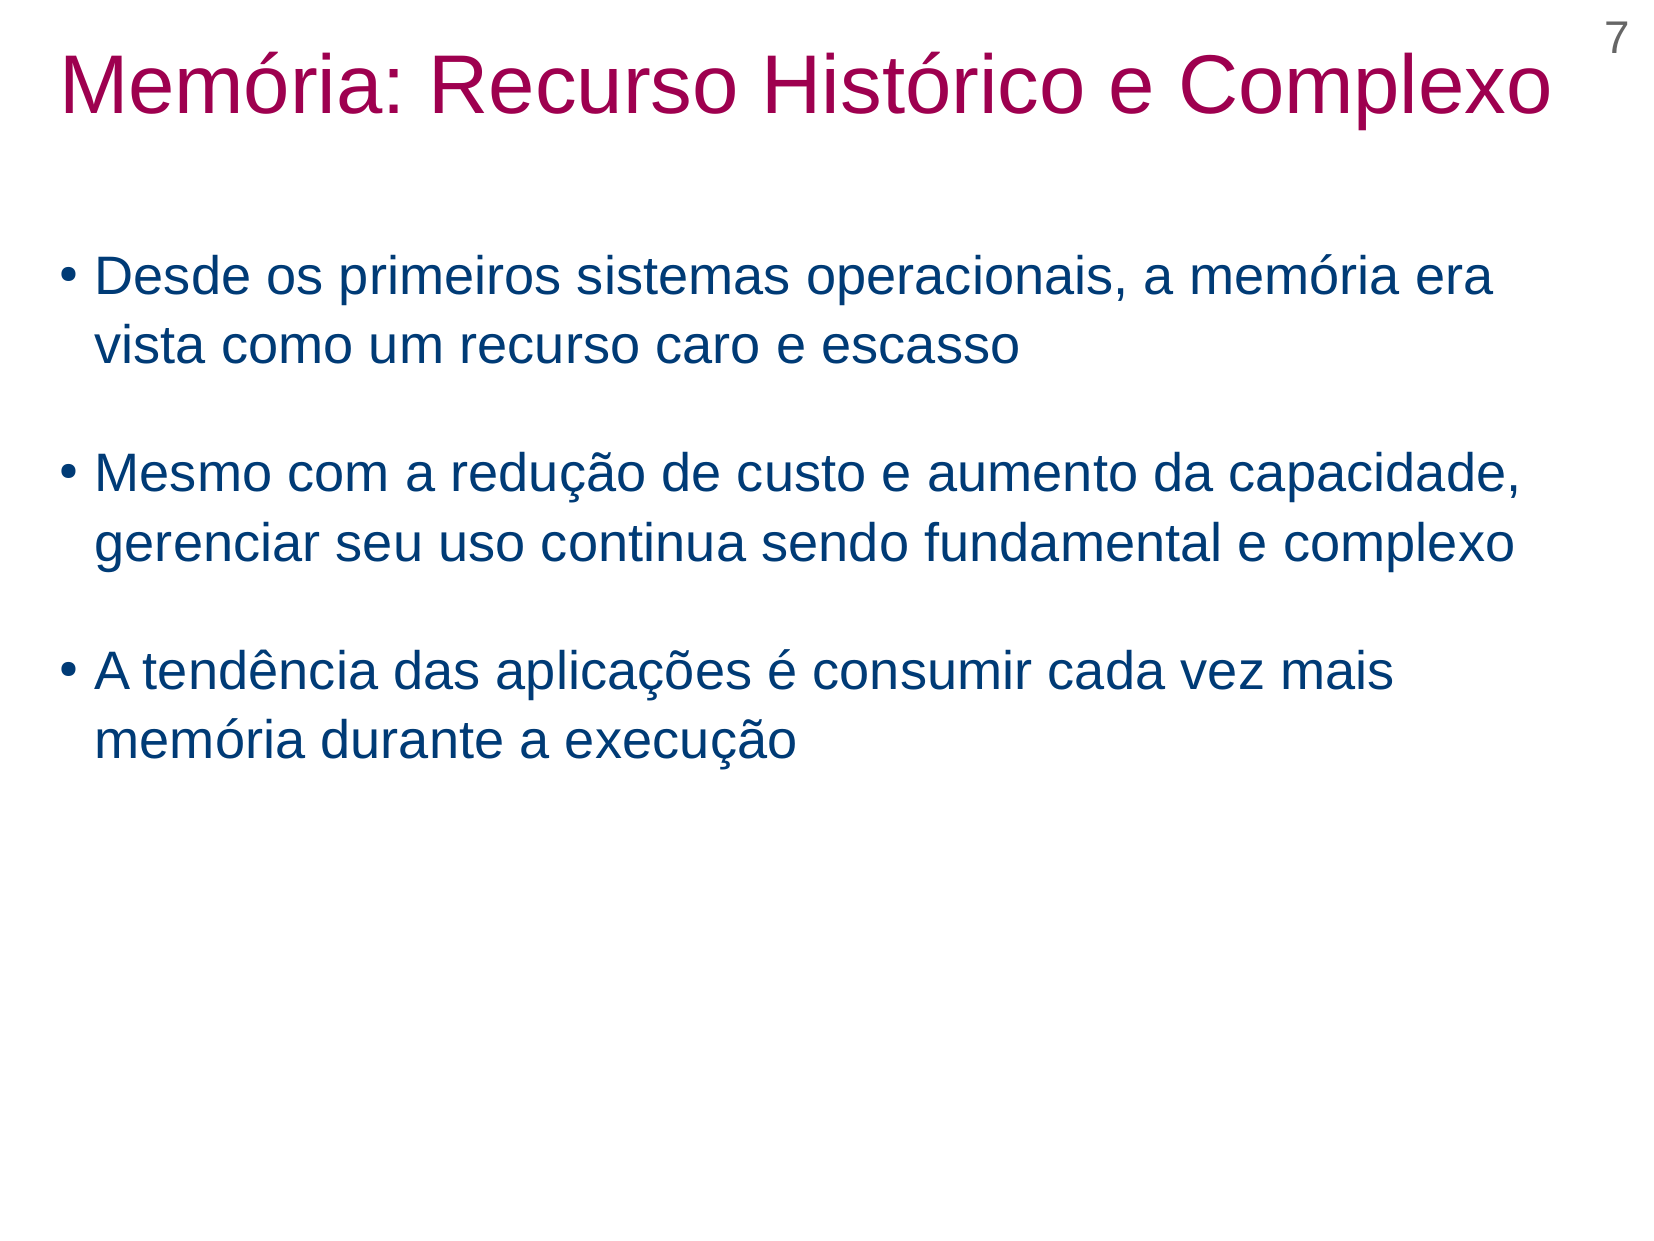

7
# Memória: Recurso Histórico e Complexo
Desde os primeiros sistemas operacionais, a memória era vista como um recurso caro e escasso
Mesmo com a redução de custo e aumento da capacidade, gerenciar seu uso continua sendo fundamental e complexo
A tendência das aplicações é consumir cada vez mais memória durante a execução